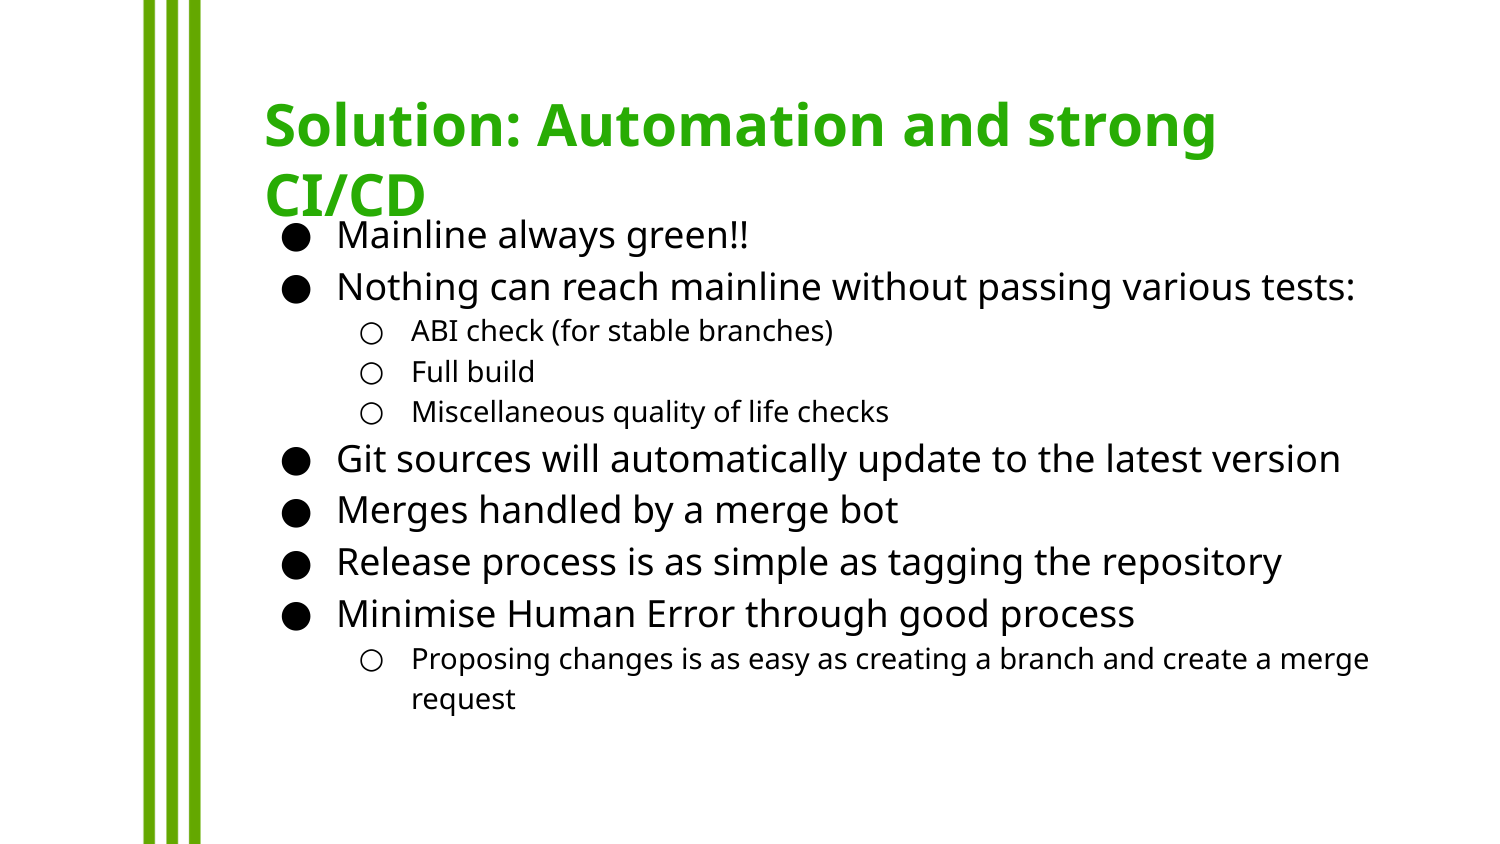

# Solution: Automation and strong CI/CD
Mainline always green!!
Nothing can reach mainline without passing various tests:
ABI check (for stable branches)
Full build
Miscellaneous quality of life checks
Git sources will automatically update to the latest version
Merges handled by a merge bot
Release process is as simple as tagging the repository
Minimise Human Error through good process
Proposing changes is as easy as creating a branch and create a merge request